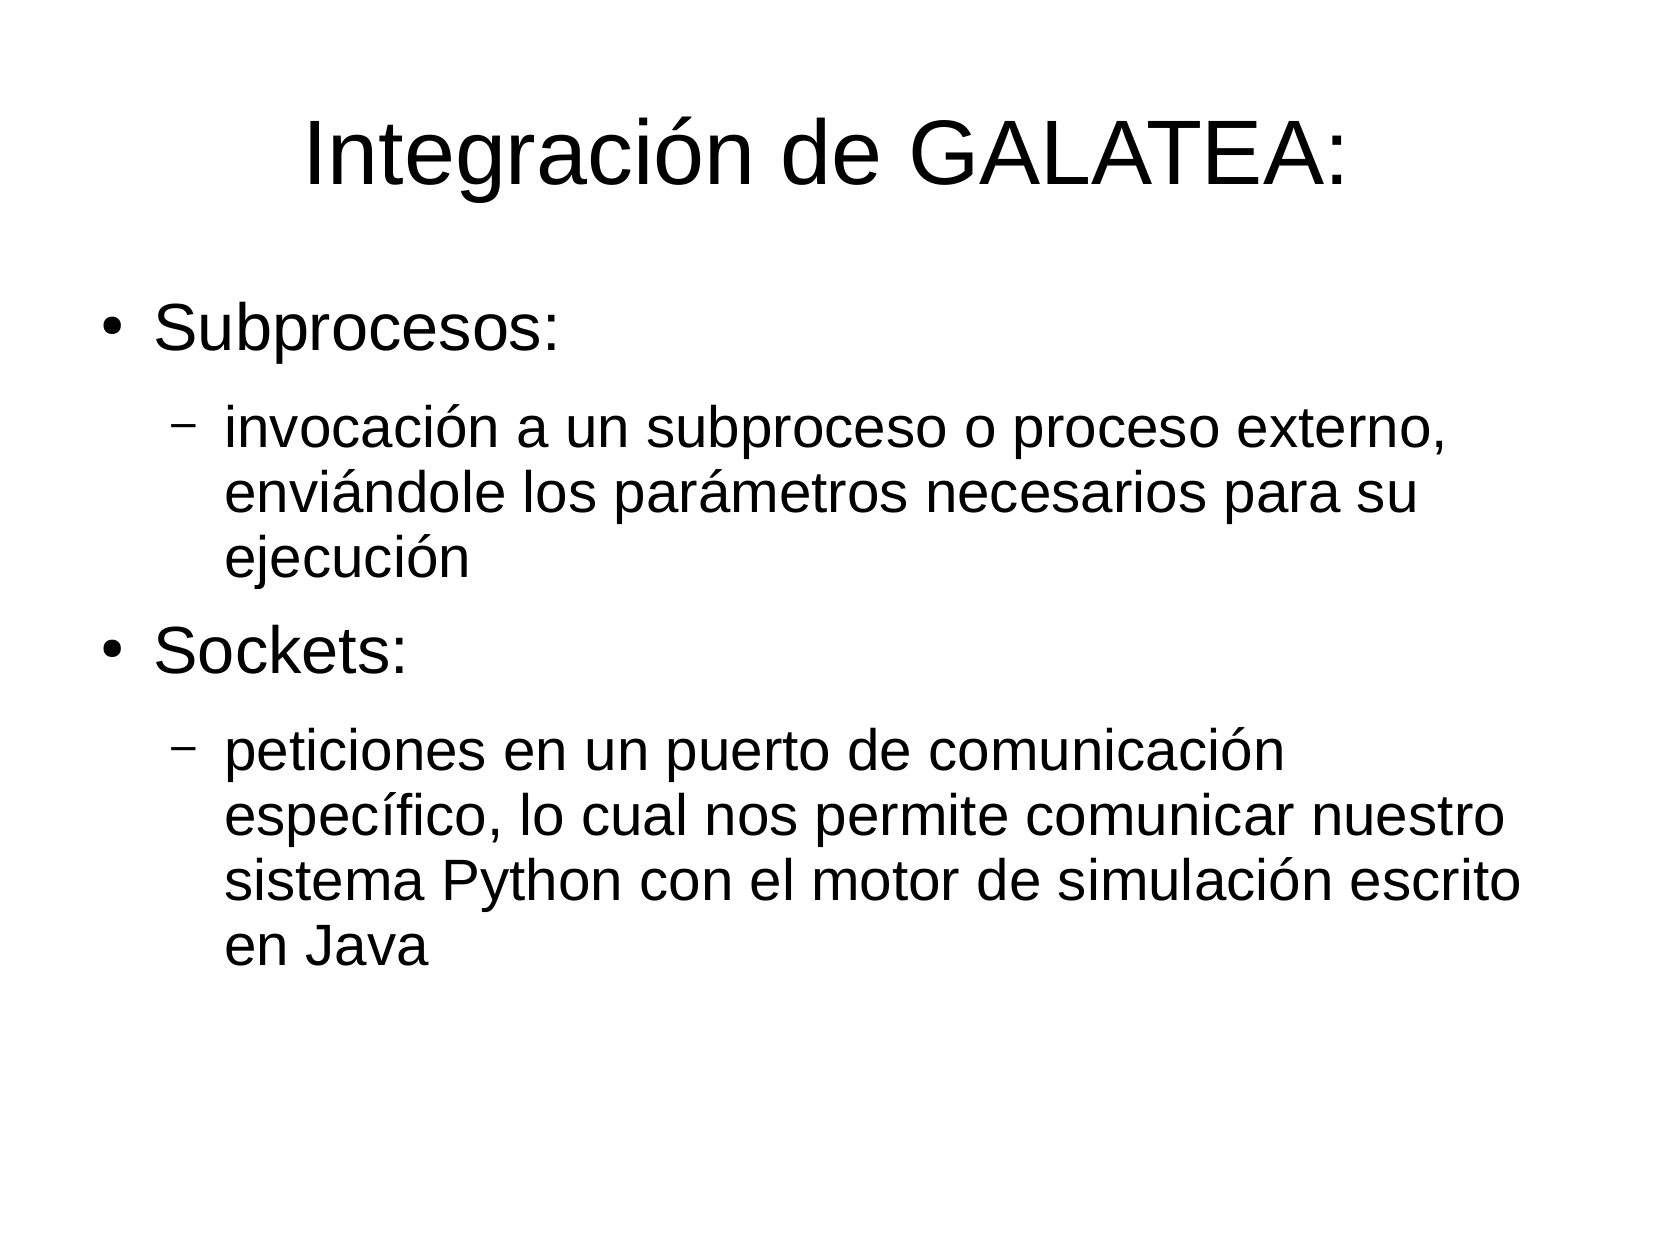

# Integración de GALATEA:
Subprocesos:
invocación a un subproceso o proceso externo, enviándole los parámetros necesarios para su ejecución
Sockets:
peticiones en un puerto de comunicación específico, lo cual nos permite comunicar nuestro sistema Python con el motor de simulación escrito en Java